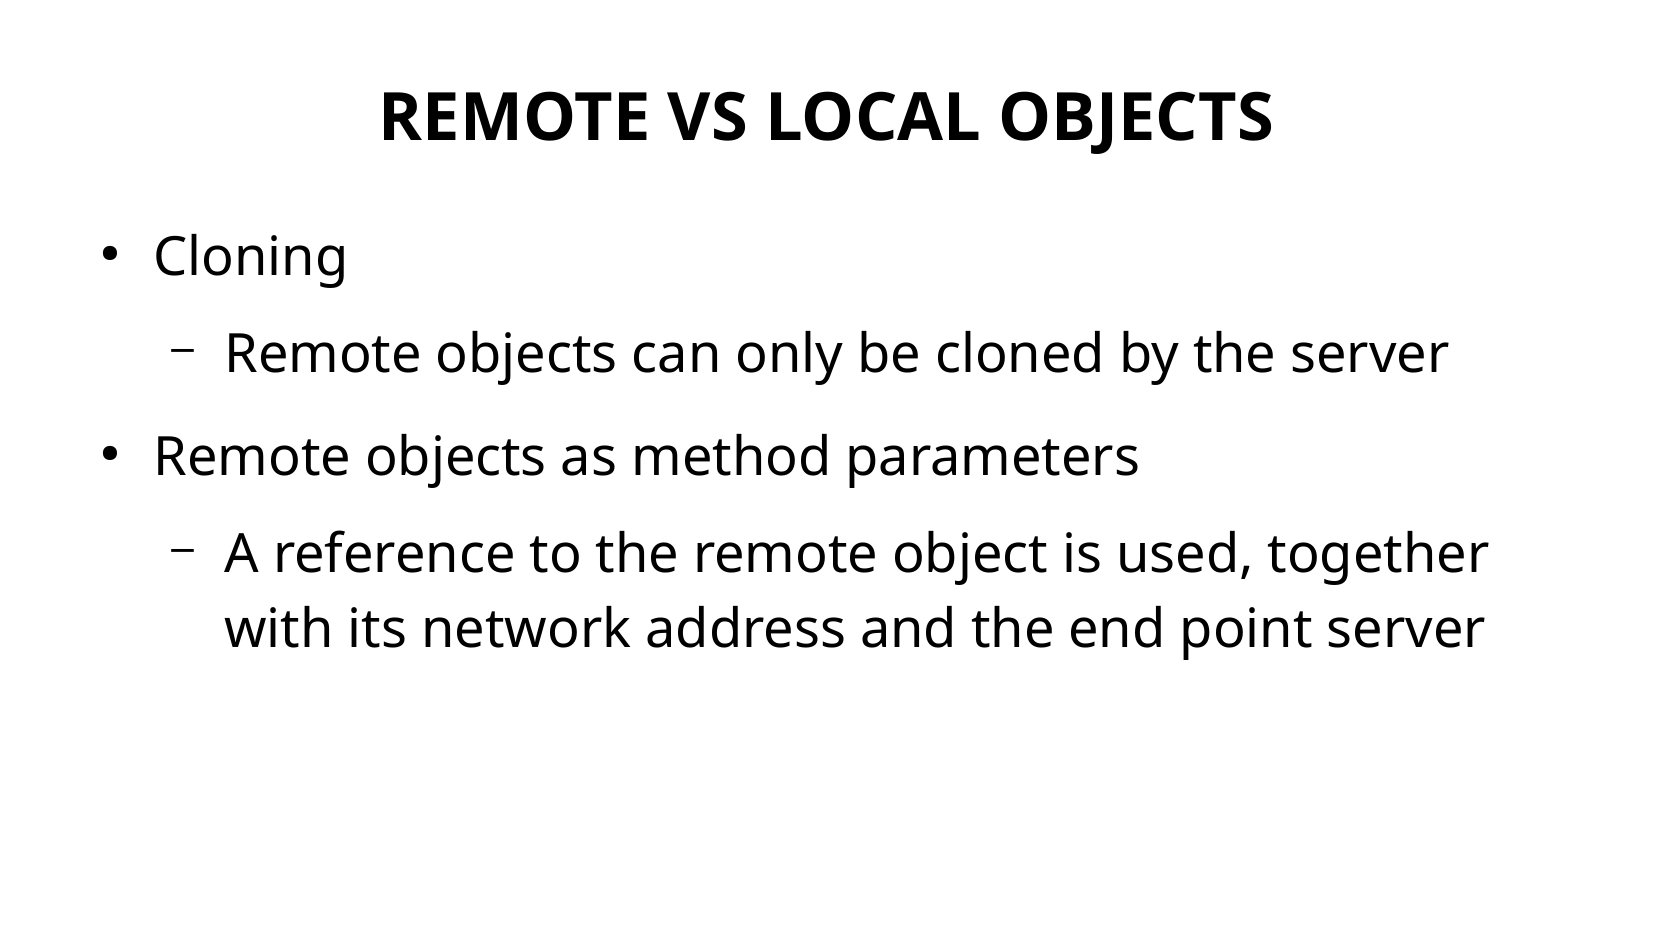

# REMOTE VS LOCAL OBJECTS
Cloning
Remote objects can only be cloned by the server
Remote objects as method parameters
A reference to the remote object is used, together with its network address and the end point server